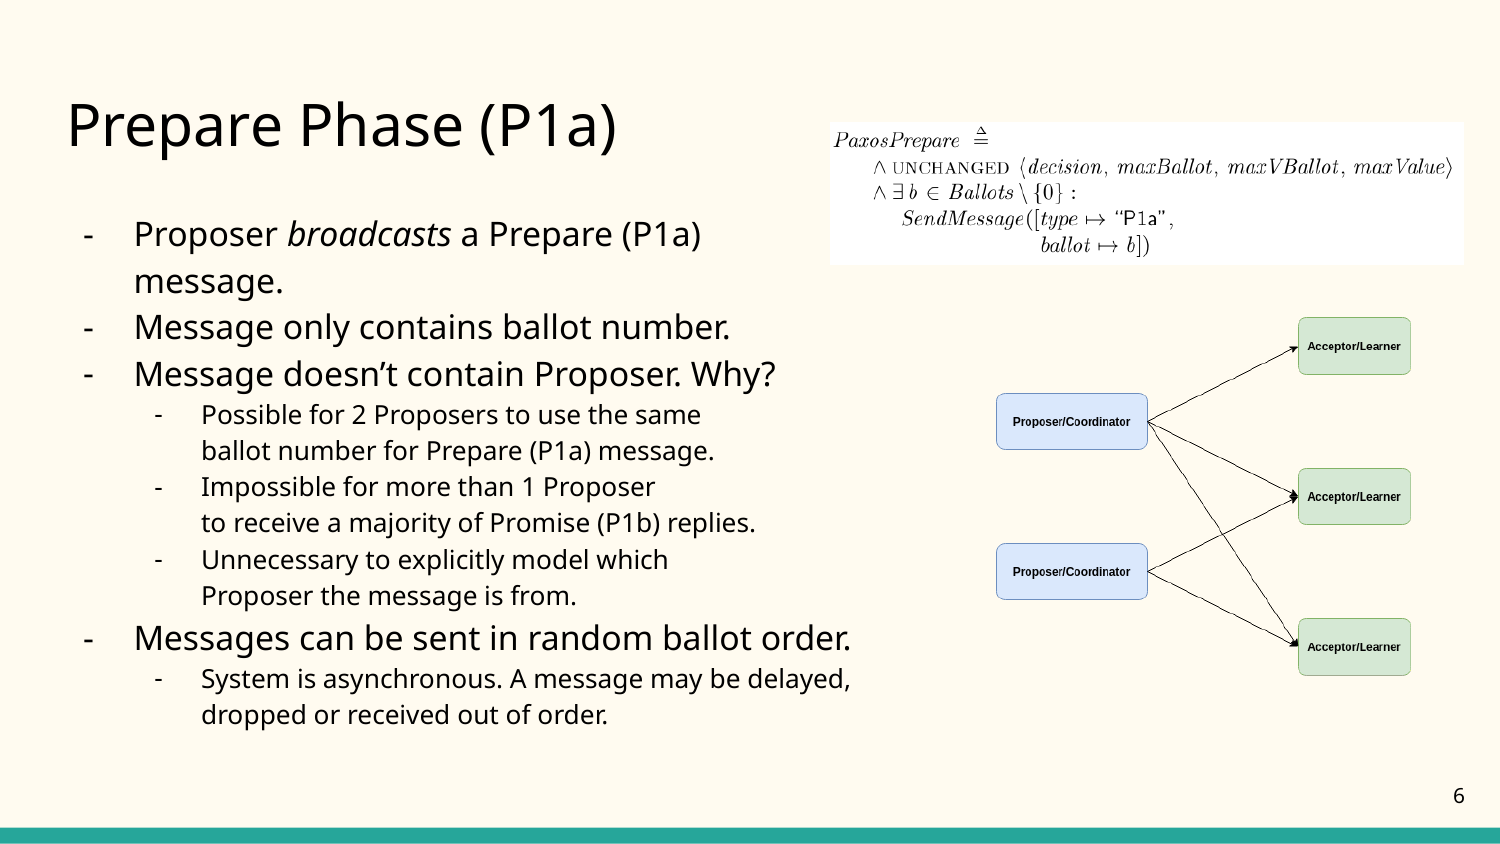

Prepare Phase (P1a)
# Proposer broadcasts a Prepare (P1a) message.
Message only contains ballot number.
Message doesn’t contain Proposer. Why?
Possible for 2 Proposers to use the same
ballot number for Prepare (P1a) message.
Impossible for more than 1 Proposer
to receive a majority of Promise (P1b) replies.
Unnecessary to explicitly model which
Proposer the message is from.
Messages can be sent in random ballot order.
System is asynchronous. A message may be delayed,
dropped or received out of order.